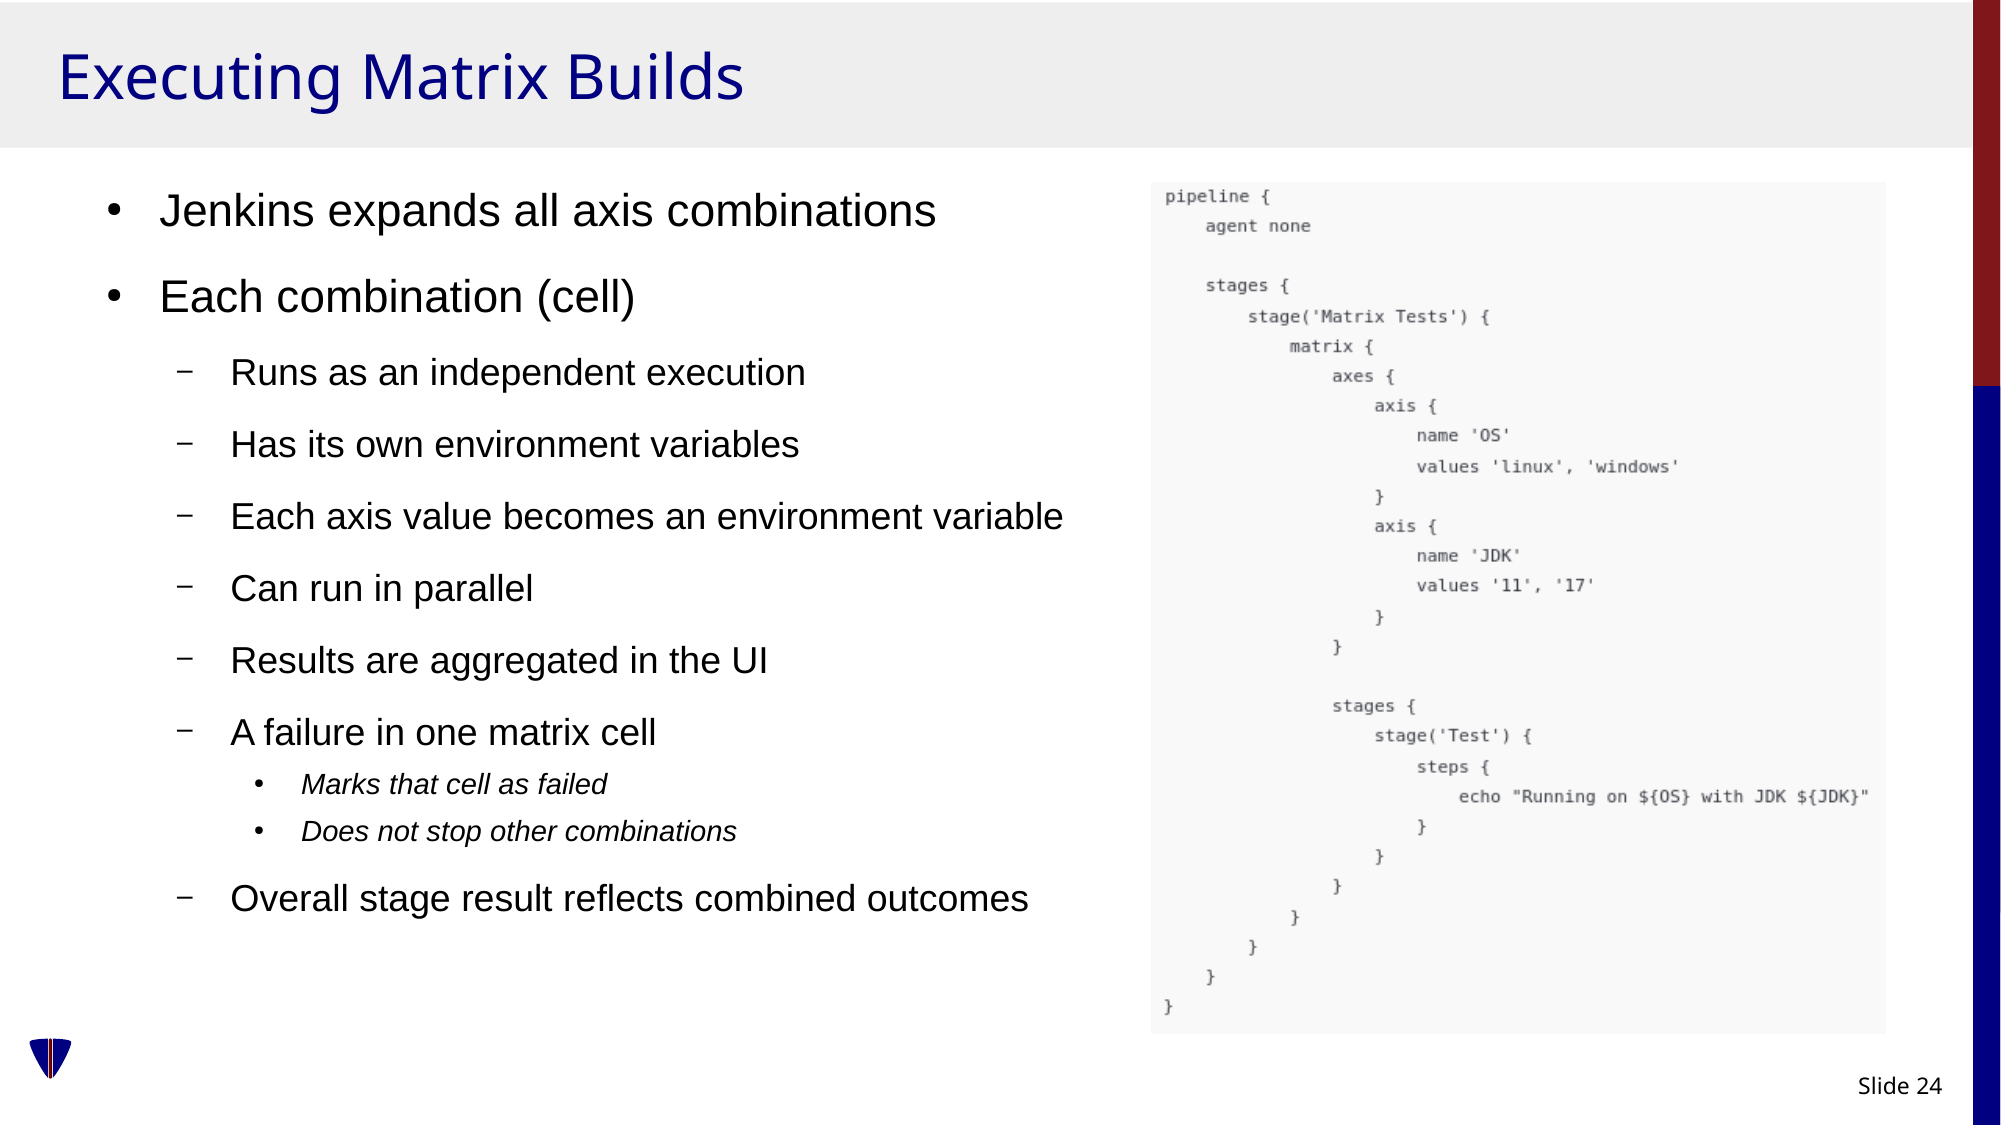

# Executing Matrix Builds
Jenkins expands all axis combinations
Each combination (cell)
Runs as an independent execution
Has its own environment variables
Each axis value becomes an environment variable
Can run in parallel
Results are aggregated in the UI
A failure in one matrix cell
Marks that cell as failed
Does not stop other combinations
Overall stage result reflects combined outcomes